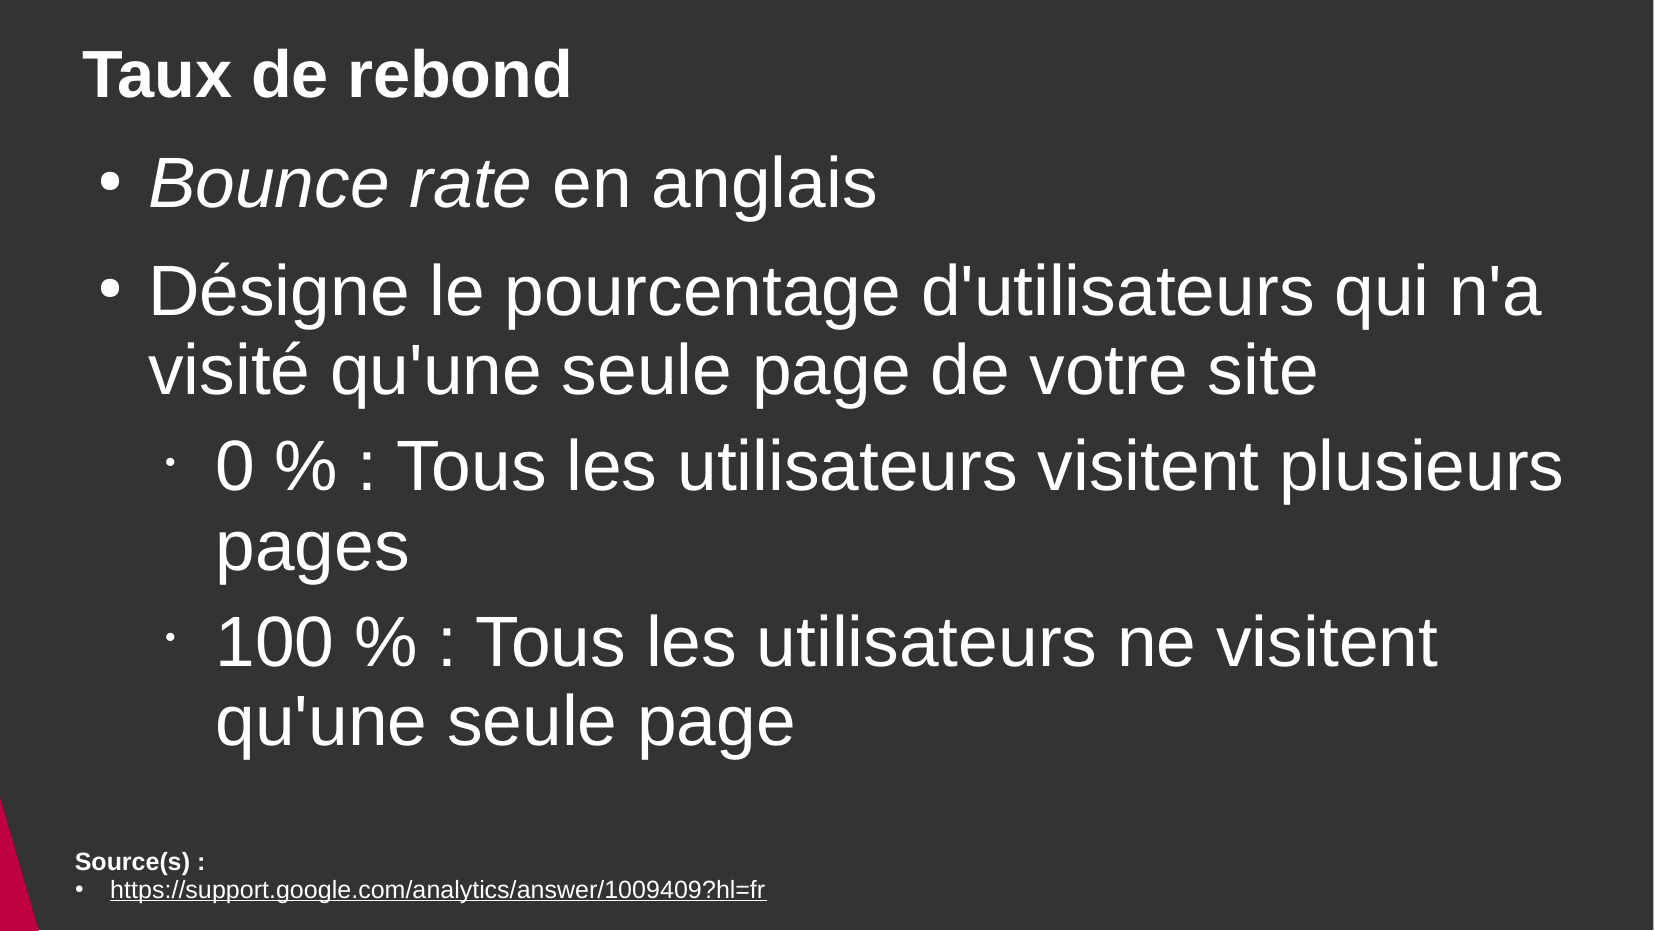

# Taux de rebond
Bounce rate en anglais
Désigne le pourcentage d'utilisateurs qui n'a visité qu'une seule page de votre site
0 % : Tous les utilisateurs visitent plusieurs pages
100 % : Tous les utilisateurs ne visitent qu'une seule page
Source(s) :
https://support.google.com/analytics/answer/1009409?hl=fr